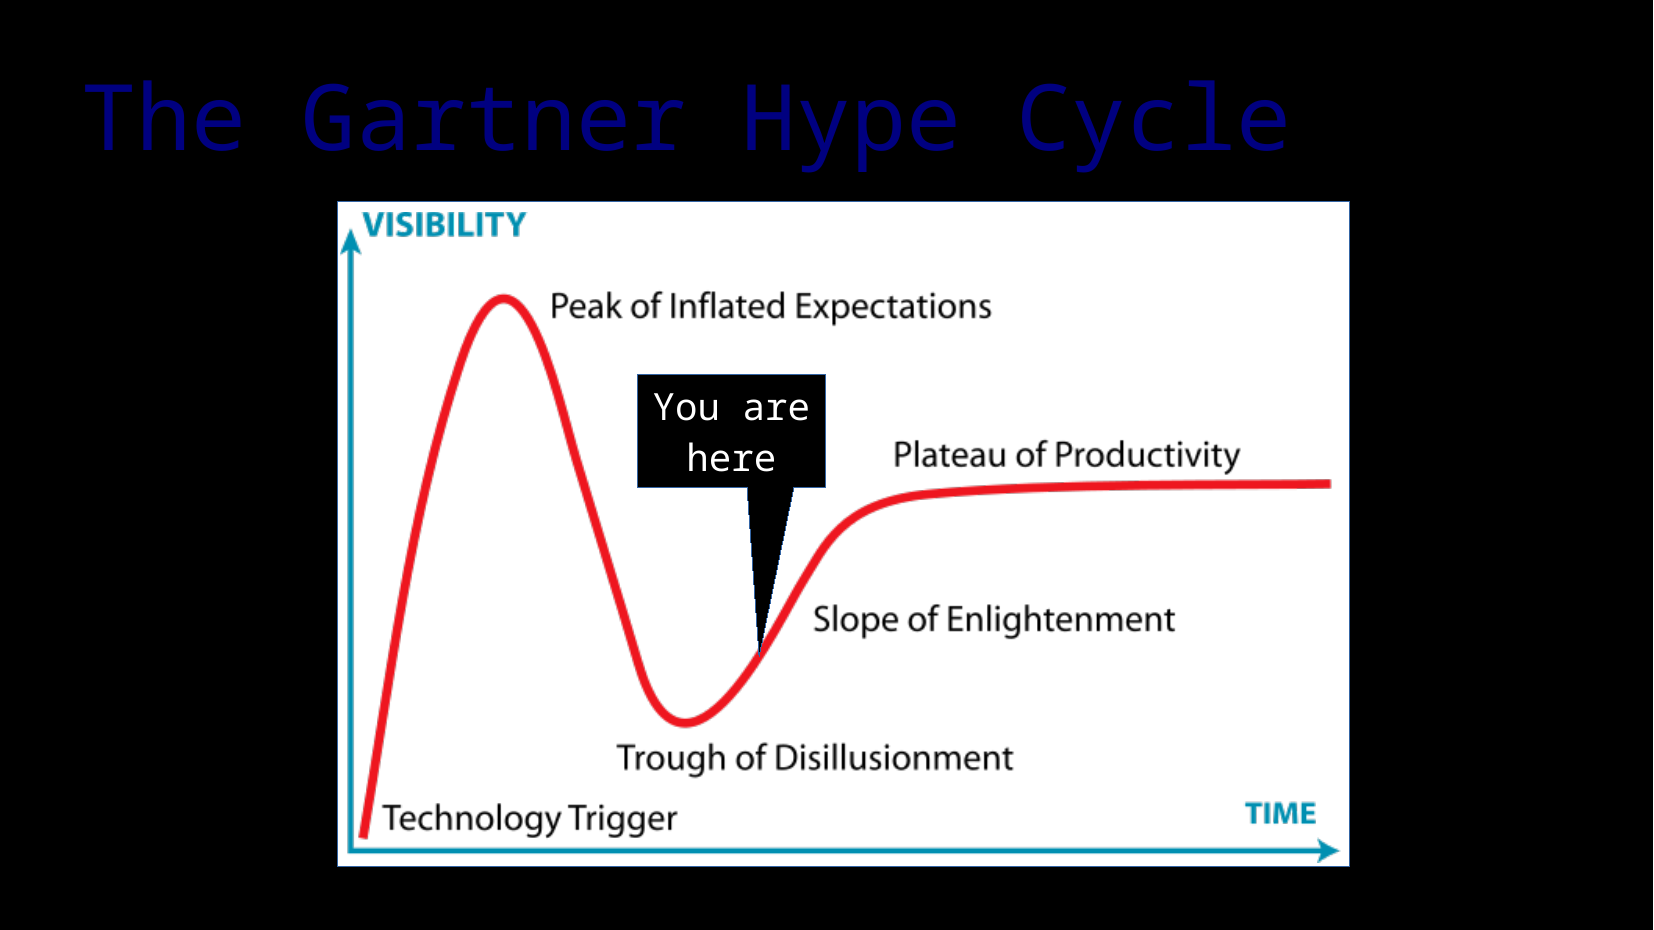

# The Gartner Hype Cycle
t
You are here